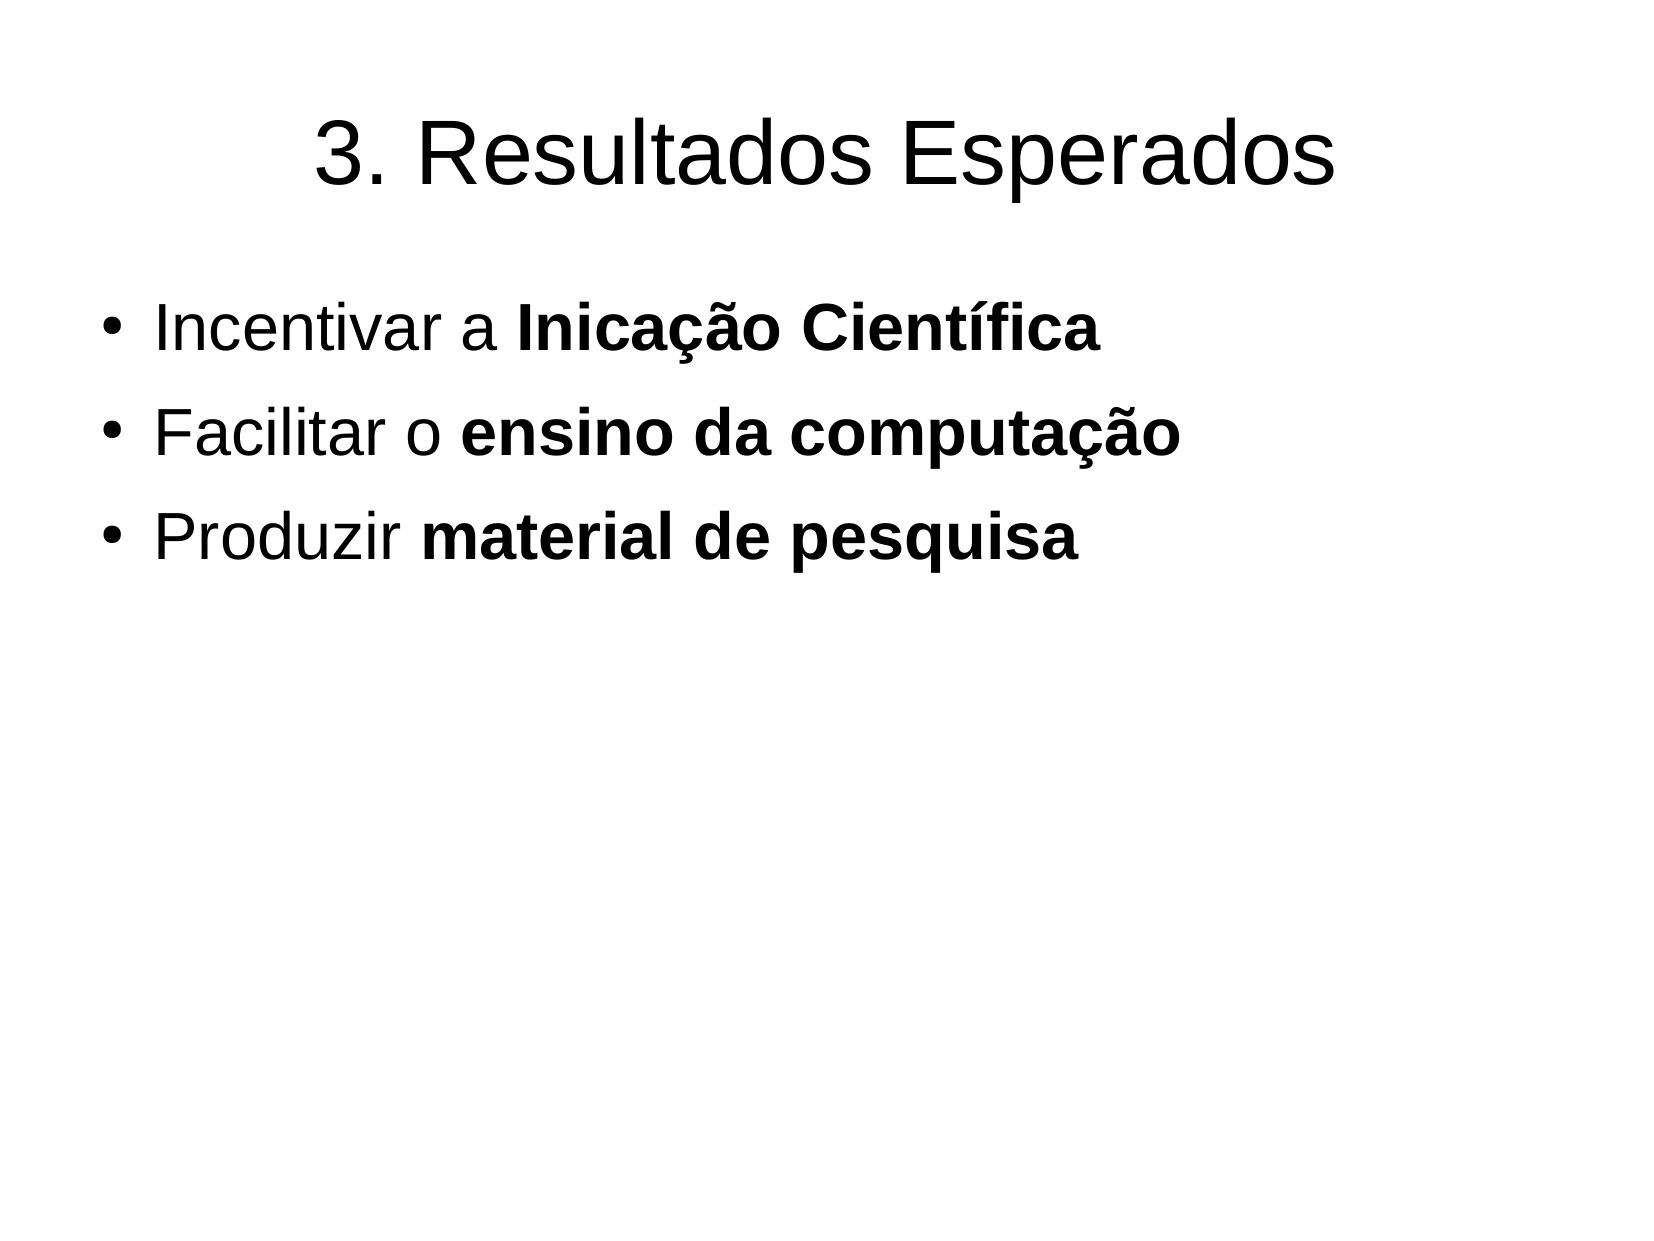

# 3. Resultados Esperados
Incentivar a Inicação Científica
Facilitar o ensino da computação
Produzir material de pesquisa